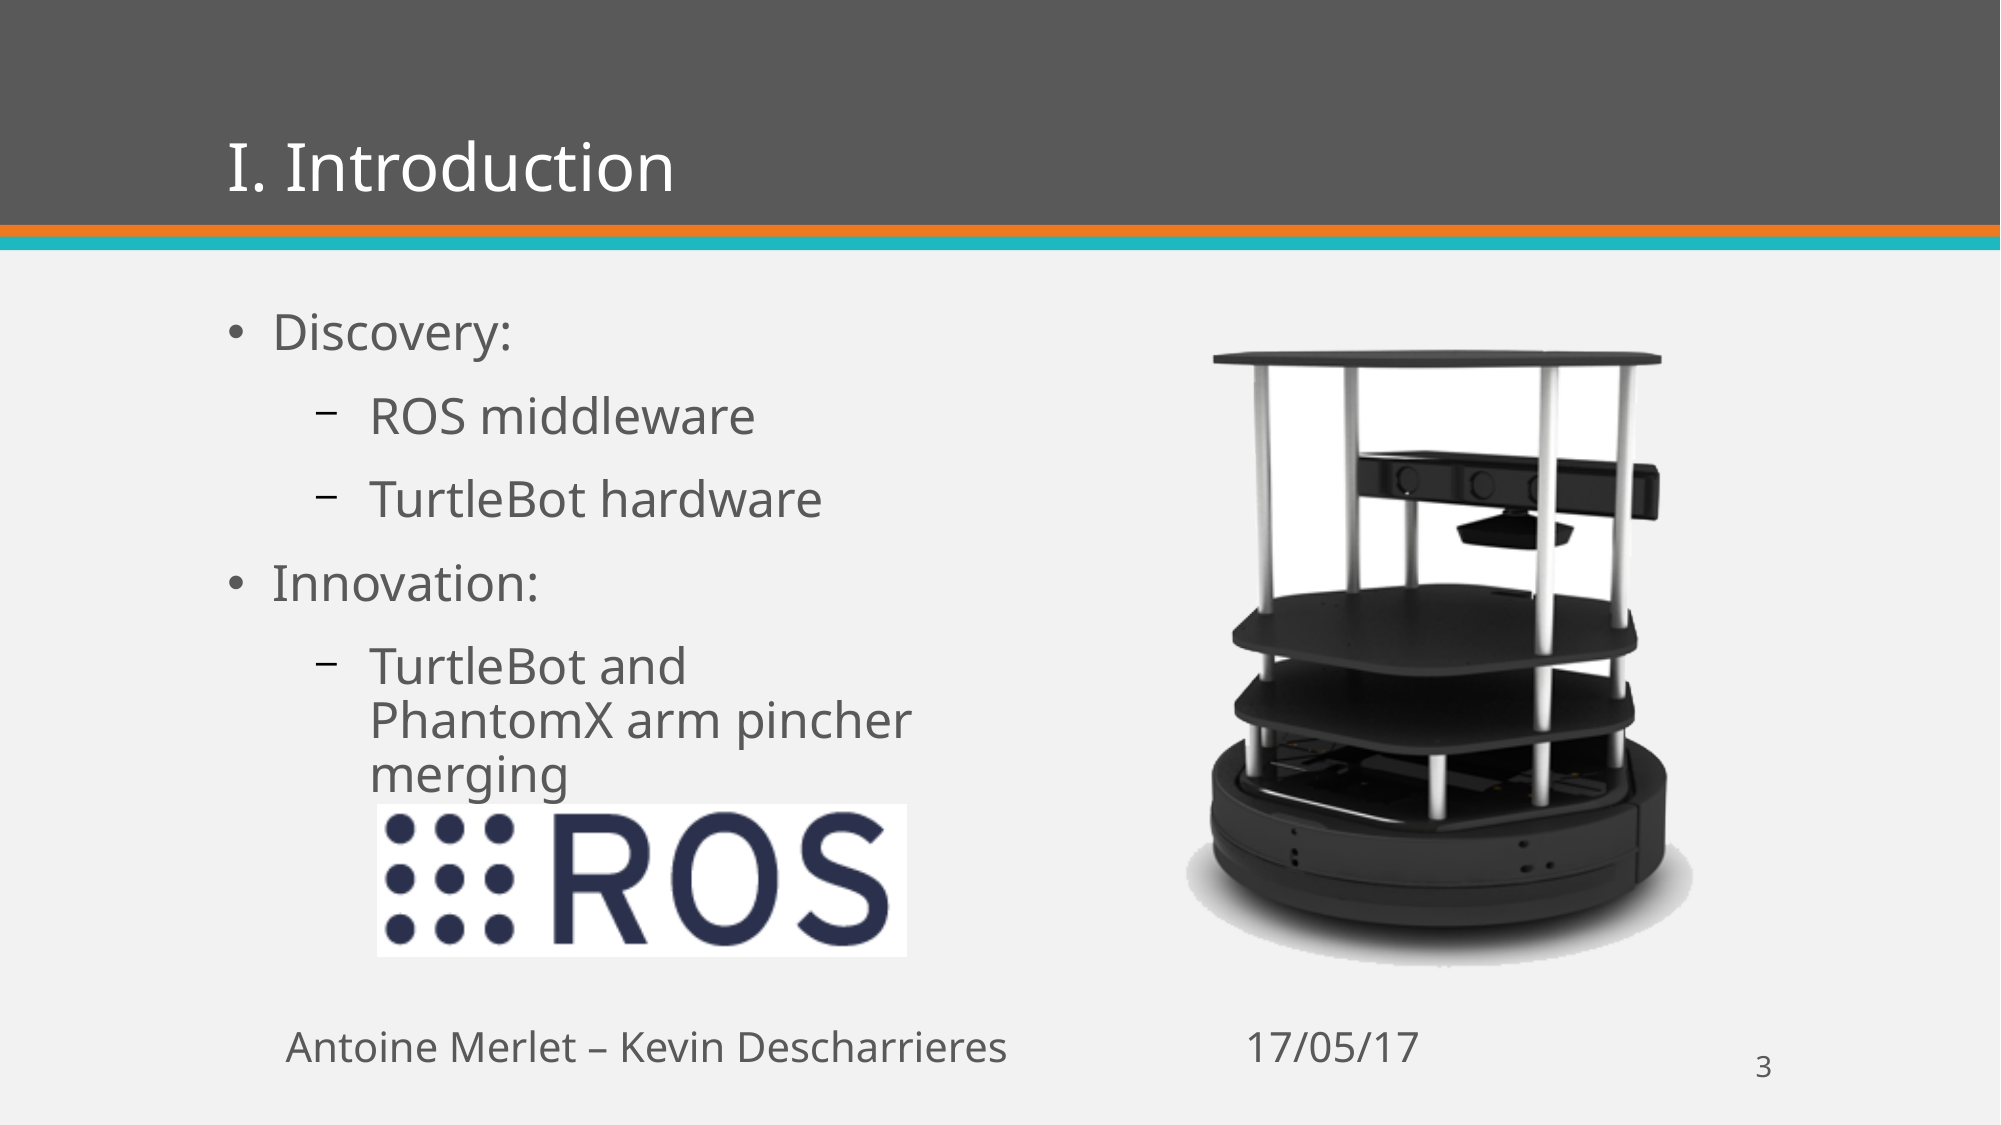

# I. Introduction
Discovery:
ROS middleware
TurtleBot hardware
Innovation:
TurtleBot and PhantomX arm pincher merging
Antoine Merlet – Kevin Descharrieres	 			17/05/17
2